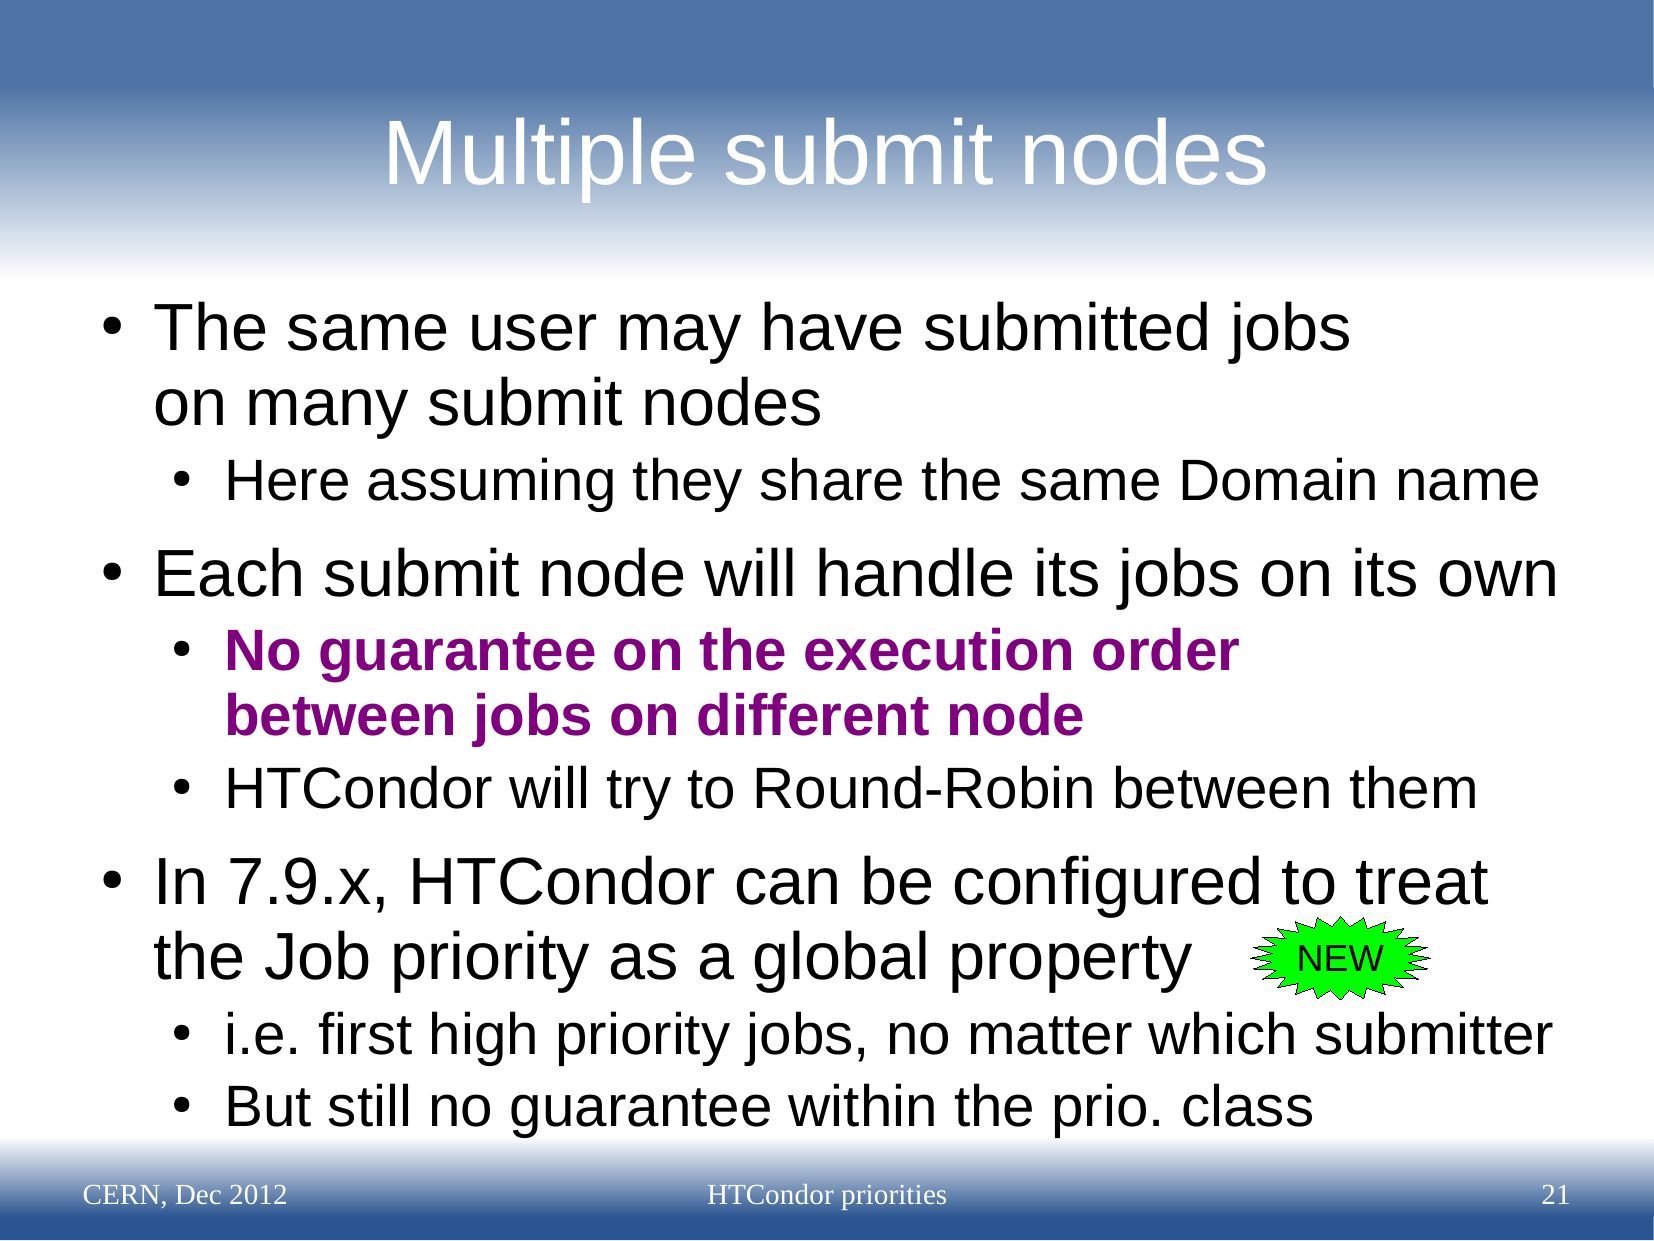

# Multiple submit nodes
The same user may have submitted jobs on many submit nodes
Here assuming they share the same Domain name
Each submit node will handle its jobs on its own
No guarantee on the execution order
between jobs on different node
HTCondor will try to Round-Robin between them
In 7.9.x, HTCondor can be configured to treat the Job priority as a global property
i.e. first high priority jobs, no matter which submitter
But still no guarantee within the prio. class
NEW
CERN, Dec 2012
HTCondor priorities
21